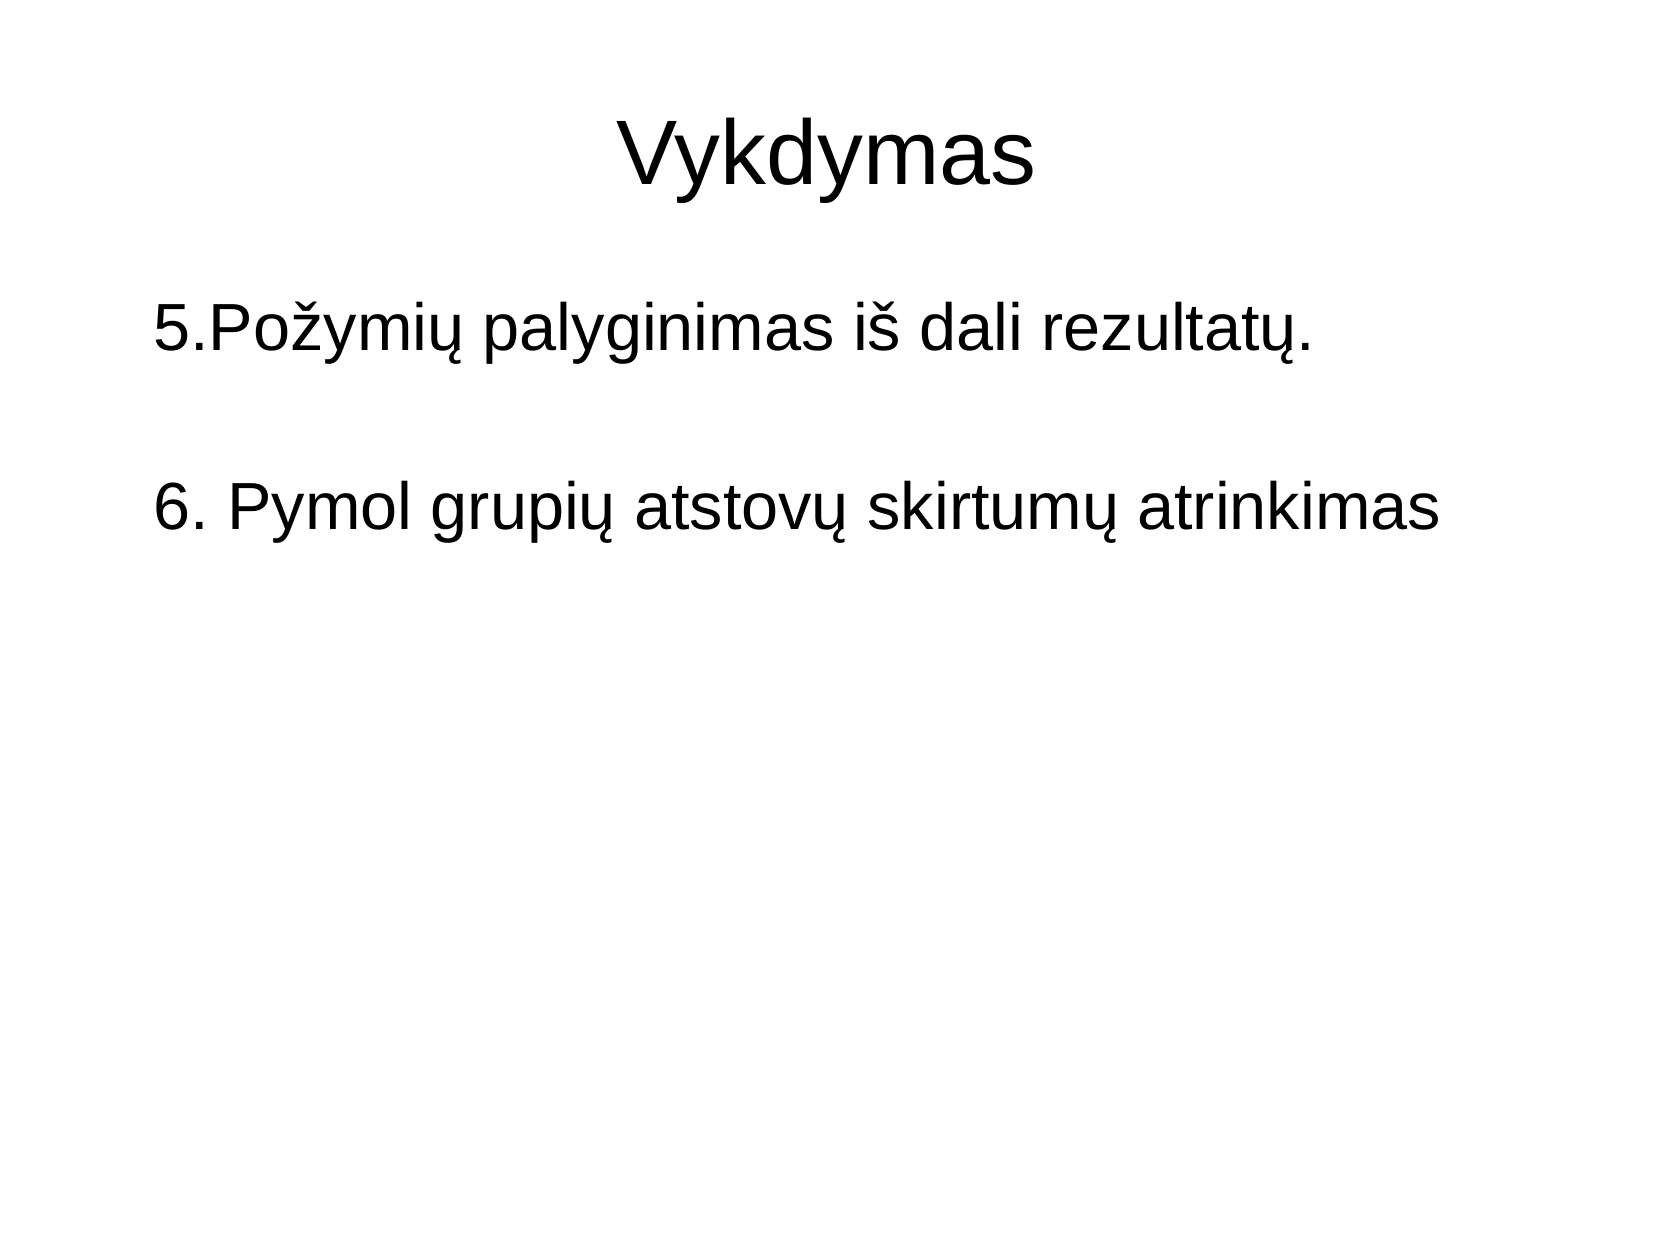

Vykdymas
# 5.Požymių palyginimas iš dali rezultatų.
6. Pymol grupių atstovų skirtumų atrinkimas